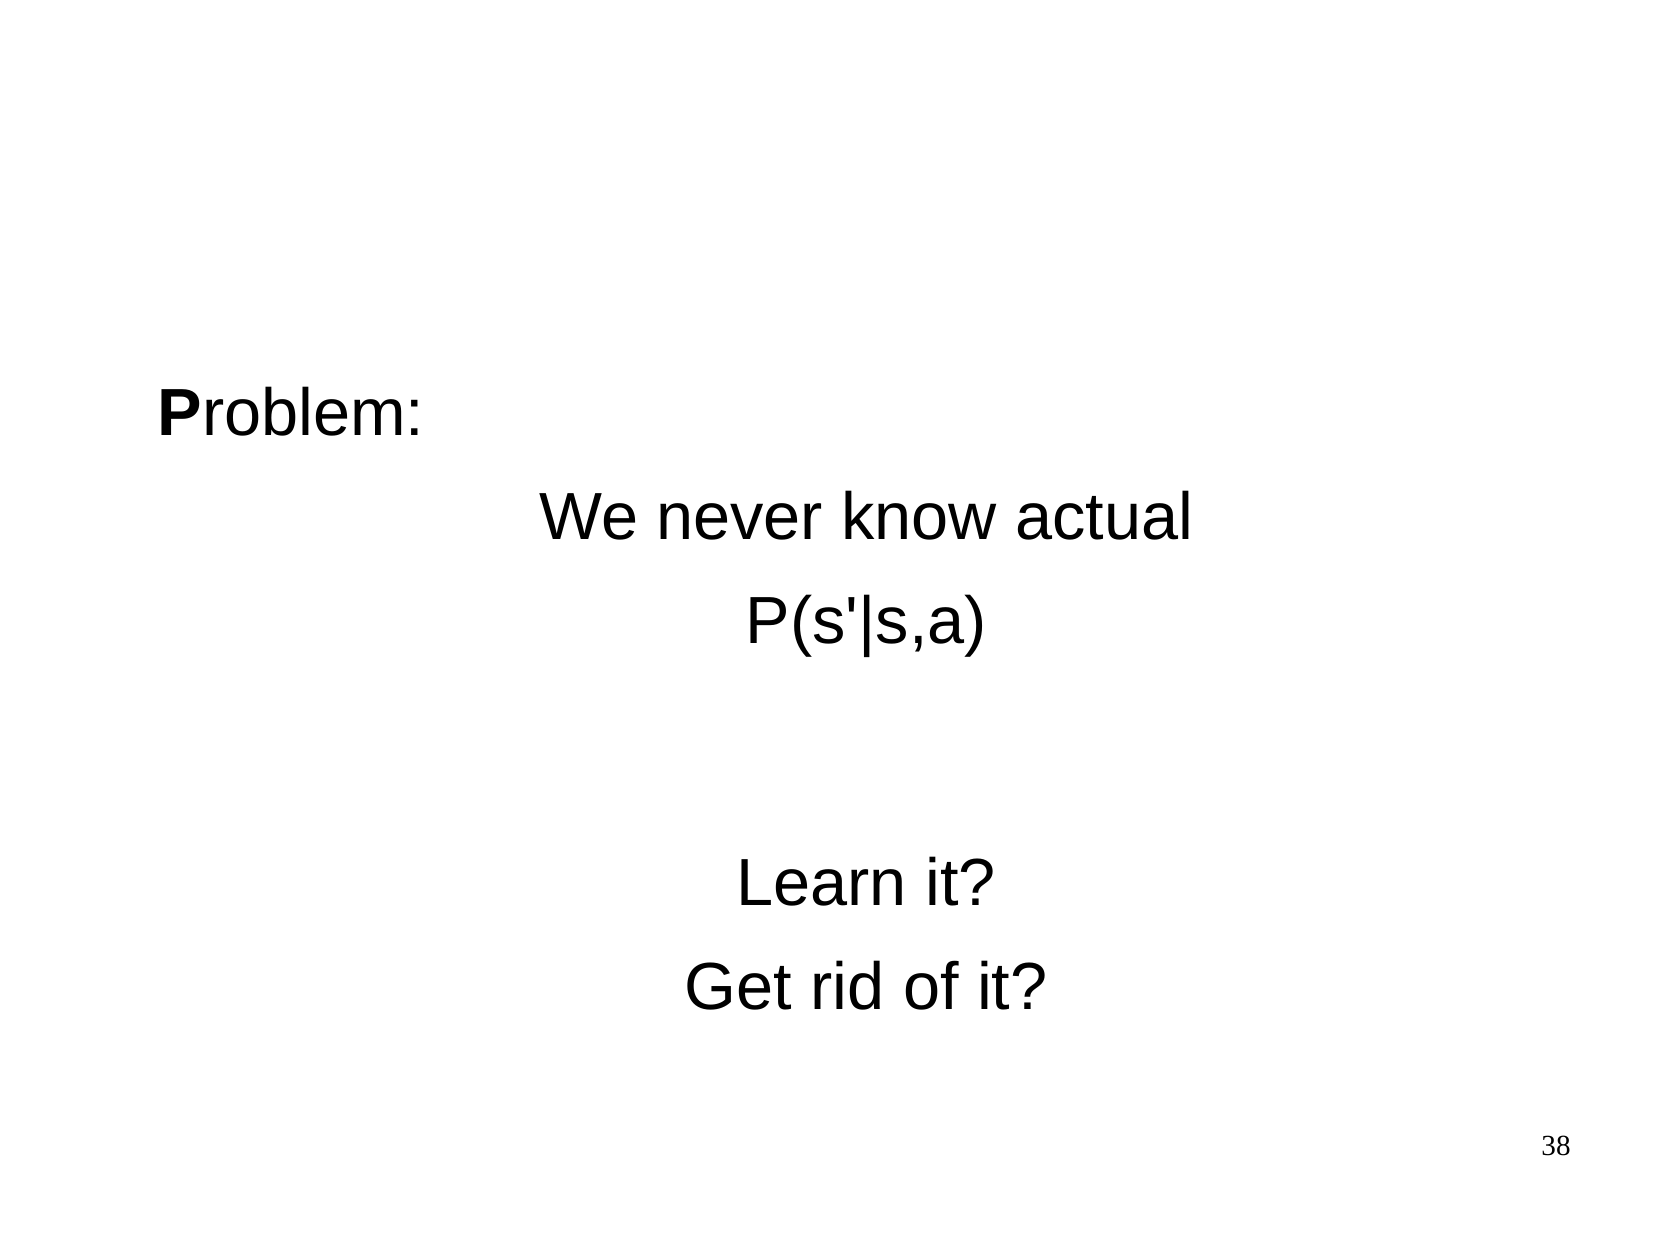

#
Problem:
We never know actual
P(s'|s,a)
Learn it?
Get rid of it?
38